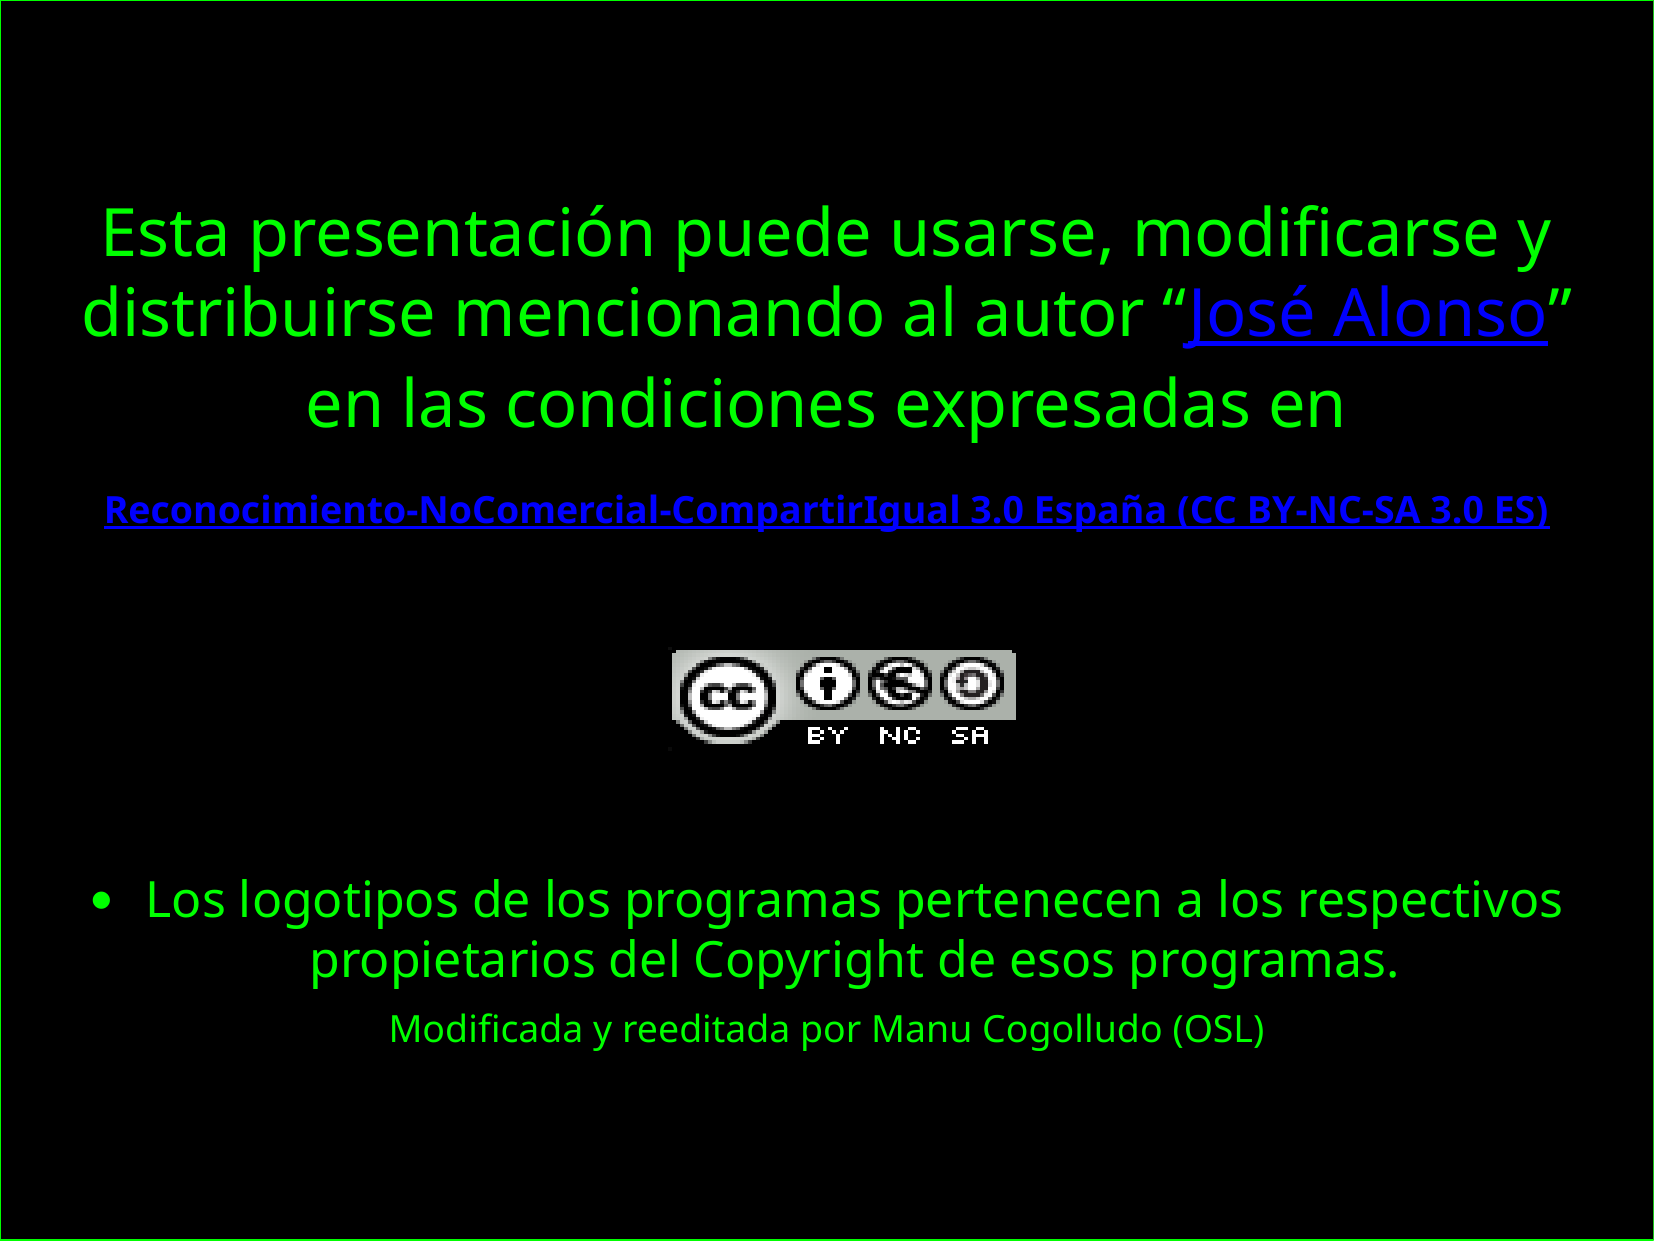

# Esta presentación puede usarse, modificarse y distribuirse mencionando al autor “José Alonso”
en las condiciones expresadas en
Reconocimiento-NoComercial-CompartirIgual 3.0 España (CC BY-NC-SA 3.0 ES)
Los logotipos de los programas pertenecen a los respectivos propietarios del Copyright de esos programas.
Modificada y reeditada por Manu Cogolludo (OSL)